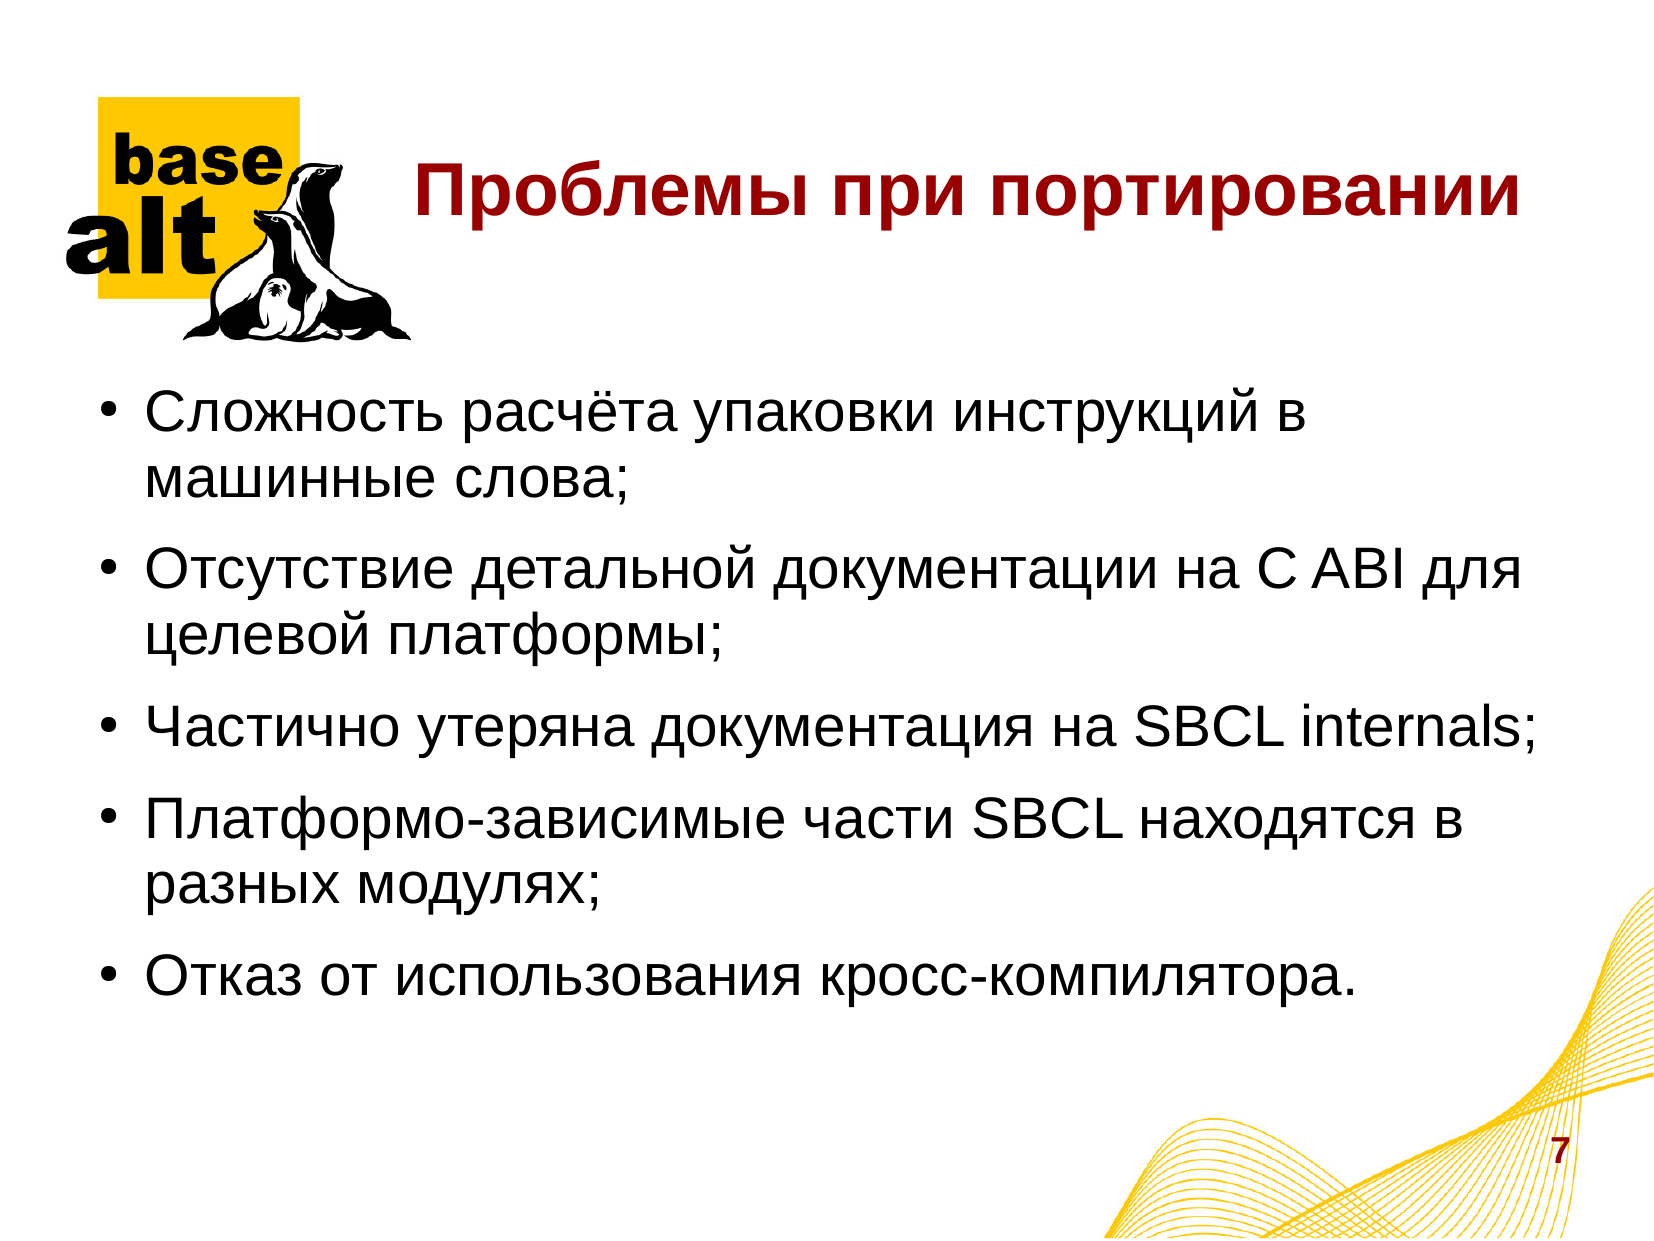

# Проблемы при портировании
Сложность расчёта упаковки инструкций в машинные слова;
Отсутствие детальной документации на C ABI для целевой платформы;
Частично утеряна документация на SBCL internals;
Платформо-зависимые части SBCL находятся в разных модулях;
Отказ от использования кросс-компилятора.
7